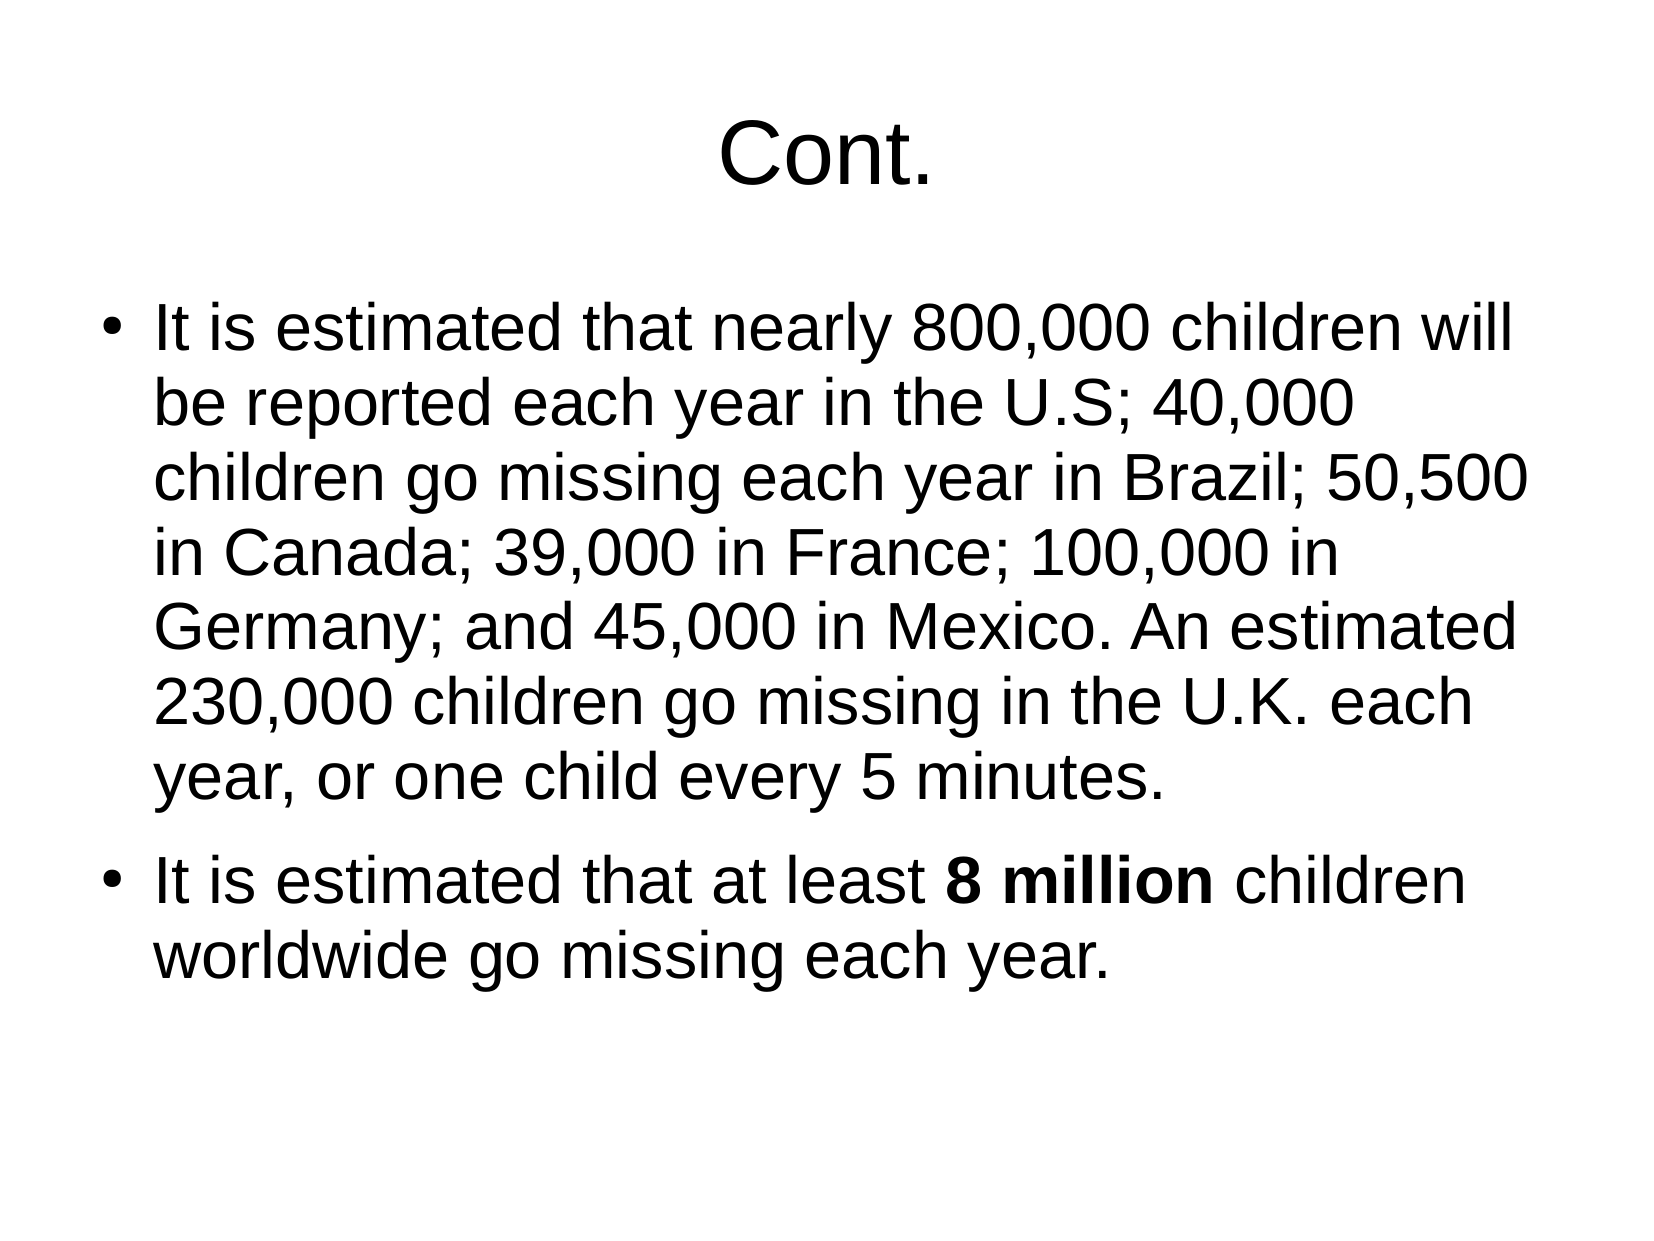

# Cont.
It is estimated that nearly 800,000 children will be reported each year in the U.S; 40,000 children go missing each year in Brazil; 50,500 in Canada; 39,000 in France; 100,000 in Germany; and 45,000 in Mexico. An estimated 230,000 children go missing in the U.K. each year, or one child every 5 minutes.
It is estimated that at least 8 million children worldwide go missing each year.